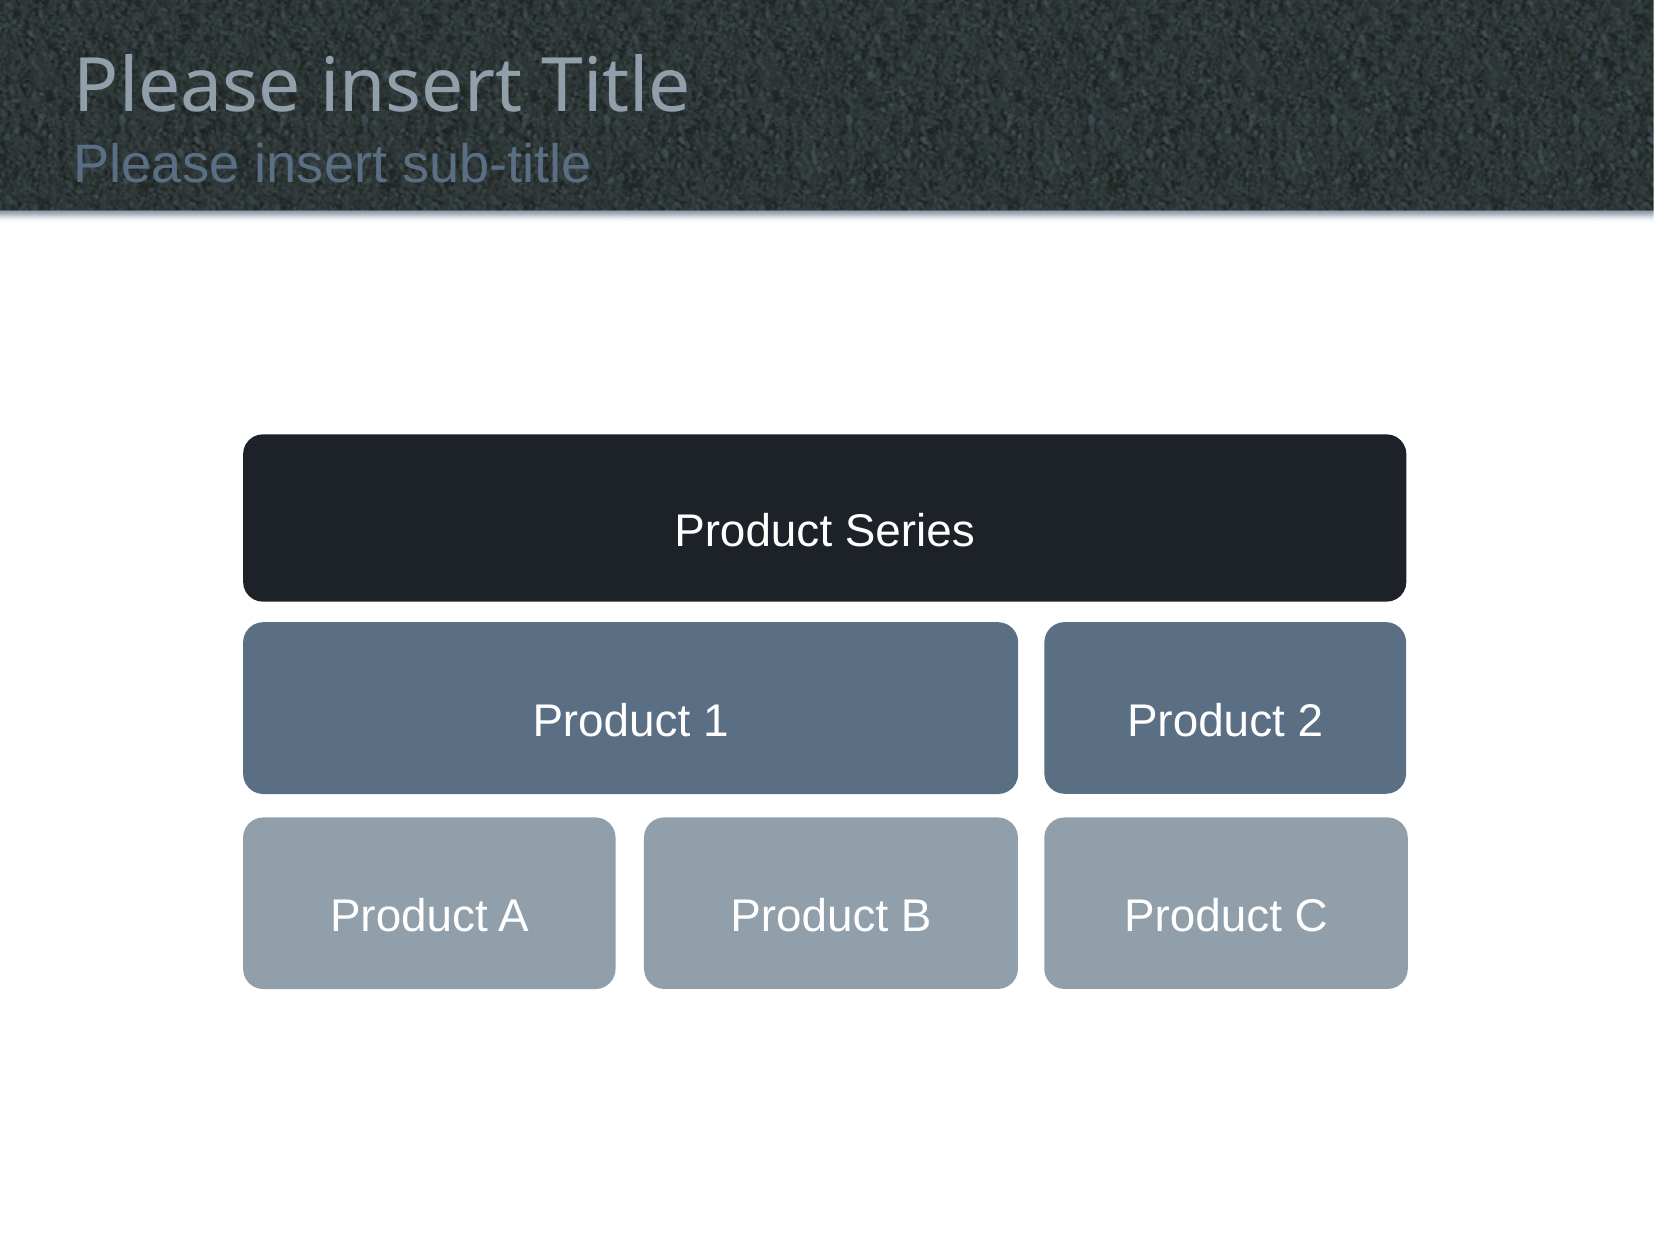

Please insert Title
Please insert sub-title
Product Series
Product 1
Product 2
Product A
Product B
Product C